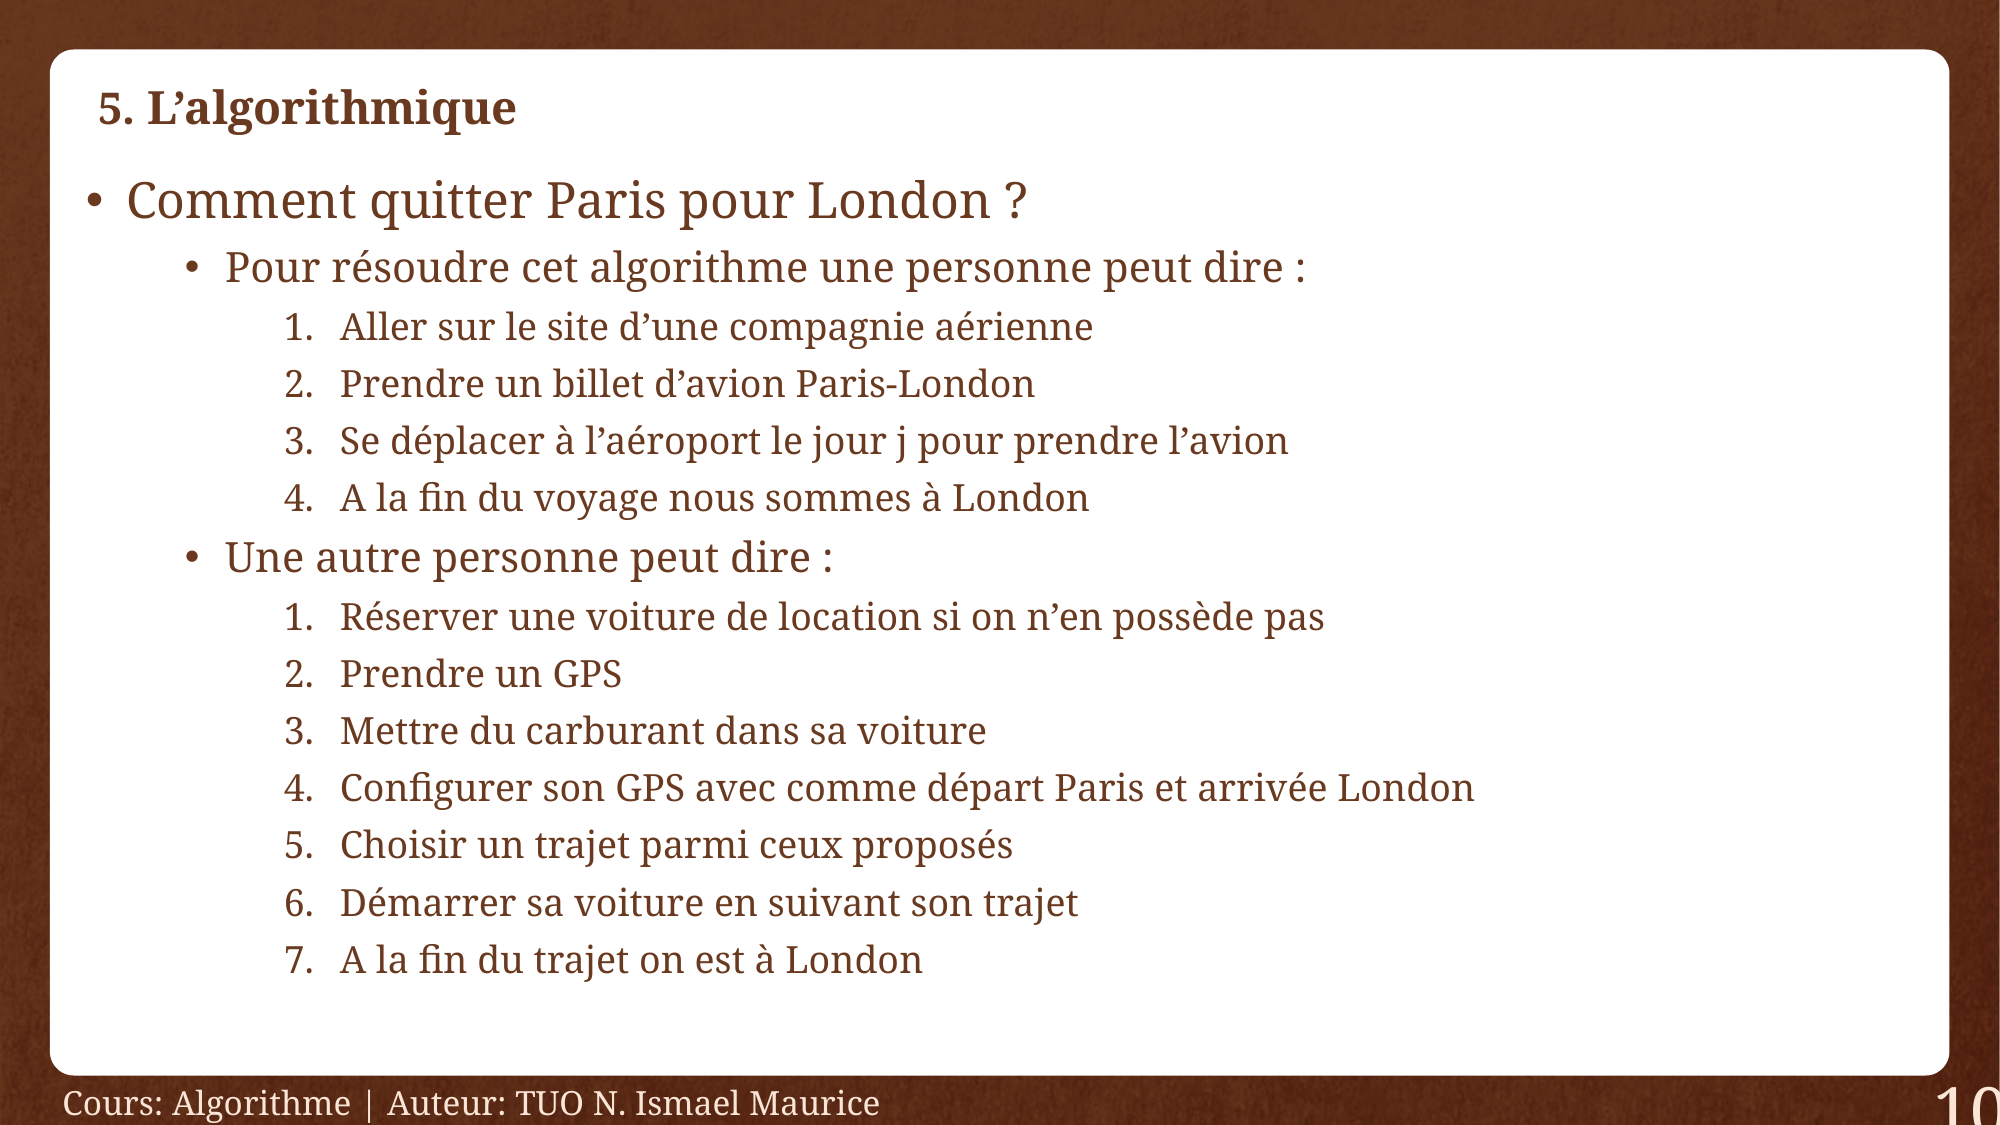

# 5. L’algorithmique
Comment quitter Paris pour London ?
Pour résoudre cet algorithme une personne peut dire :
Aller sur le site d’une compagnie aérienne
Prendre un billet d’avion Paris-London
Se déplacer à l’aéroport le jour j pour prendre l’avion
A la fin du voyage nous sommes à London
Une autre personne peut dire :
Réserver une voiture de location si on n’en possède pas
Prendre un GPS
Mettre du carburant dans sa voiture
Configurer son GPS avec comme départ Paris et arrivée London
Choisir un trajet parmi ceux proposés
Démarrer sa voiture en suivant son trajet
A la fin du trajet on est à London
Cours: Algorithme | Auteur: TUO N. Ismael Maurice